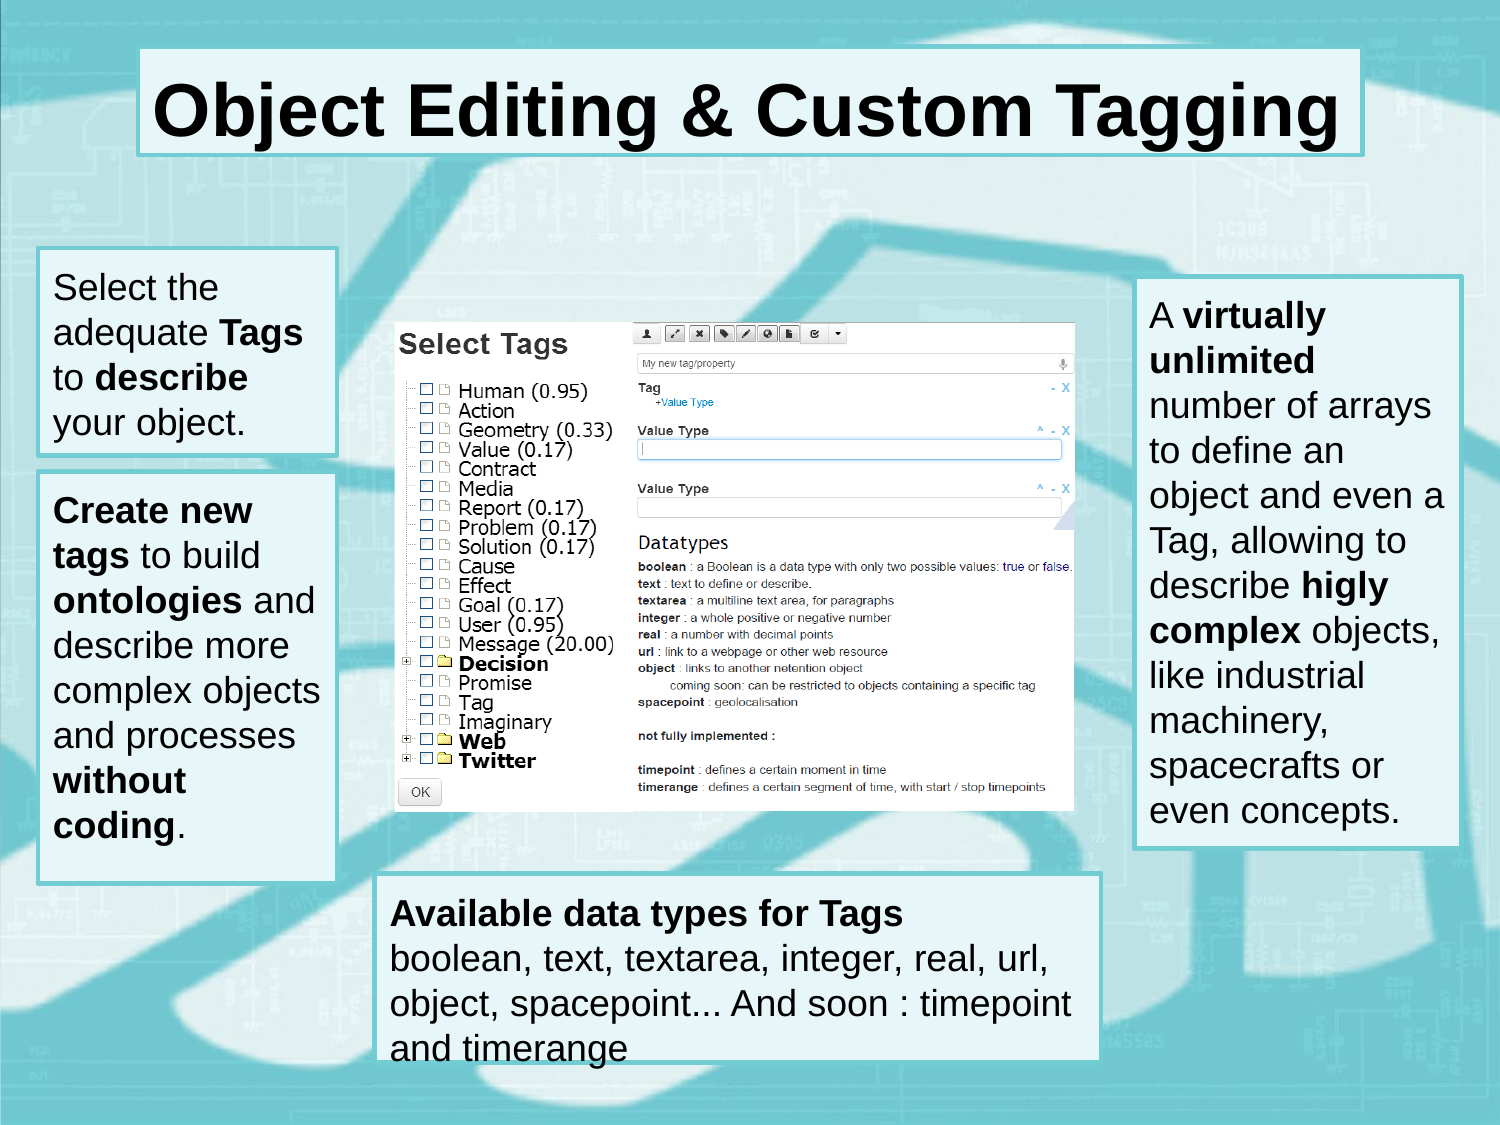

Object Editing & Custom Tagging
Select the adequate Tags to describe your object.
A virtually unlimited number of arrays to define an object and even a Tag, allowing to describe higly complex objects, like industrial machinery, spacecrafts or even concepts.
Create new tags to build ontologies and describe more complex objects and processes without coding.
Available data types for Tags
boolean, text, textarea, integer, real, url, object, spacepoint... And soon : timepoint and timerange